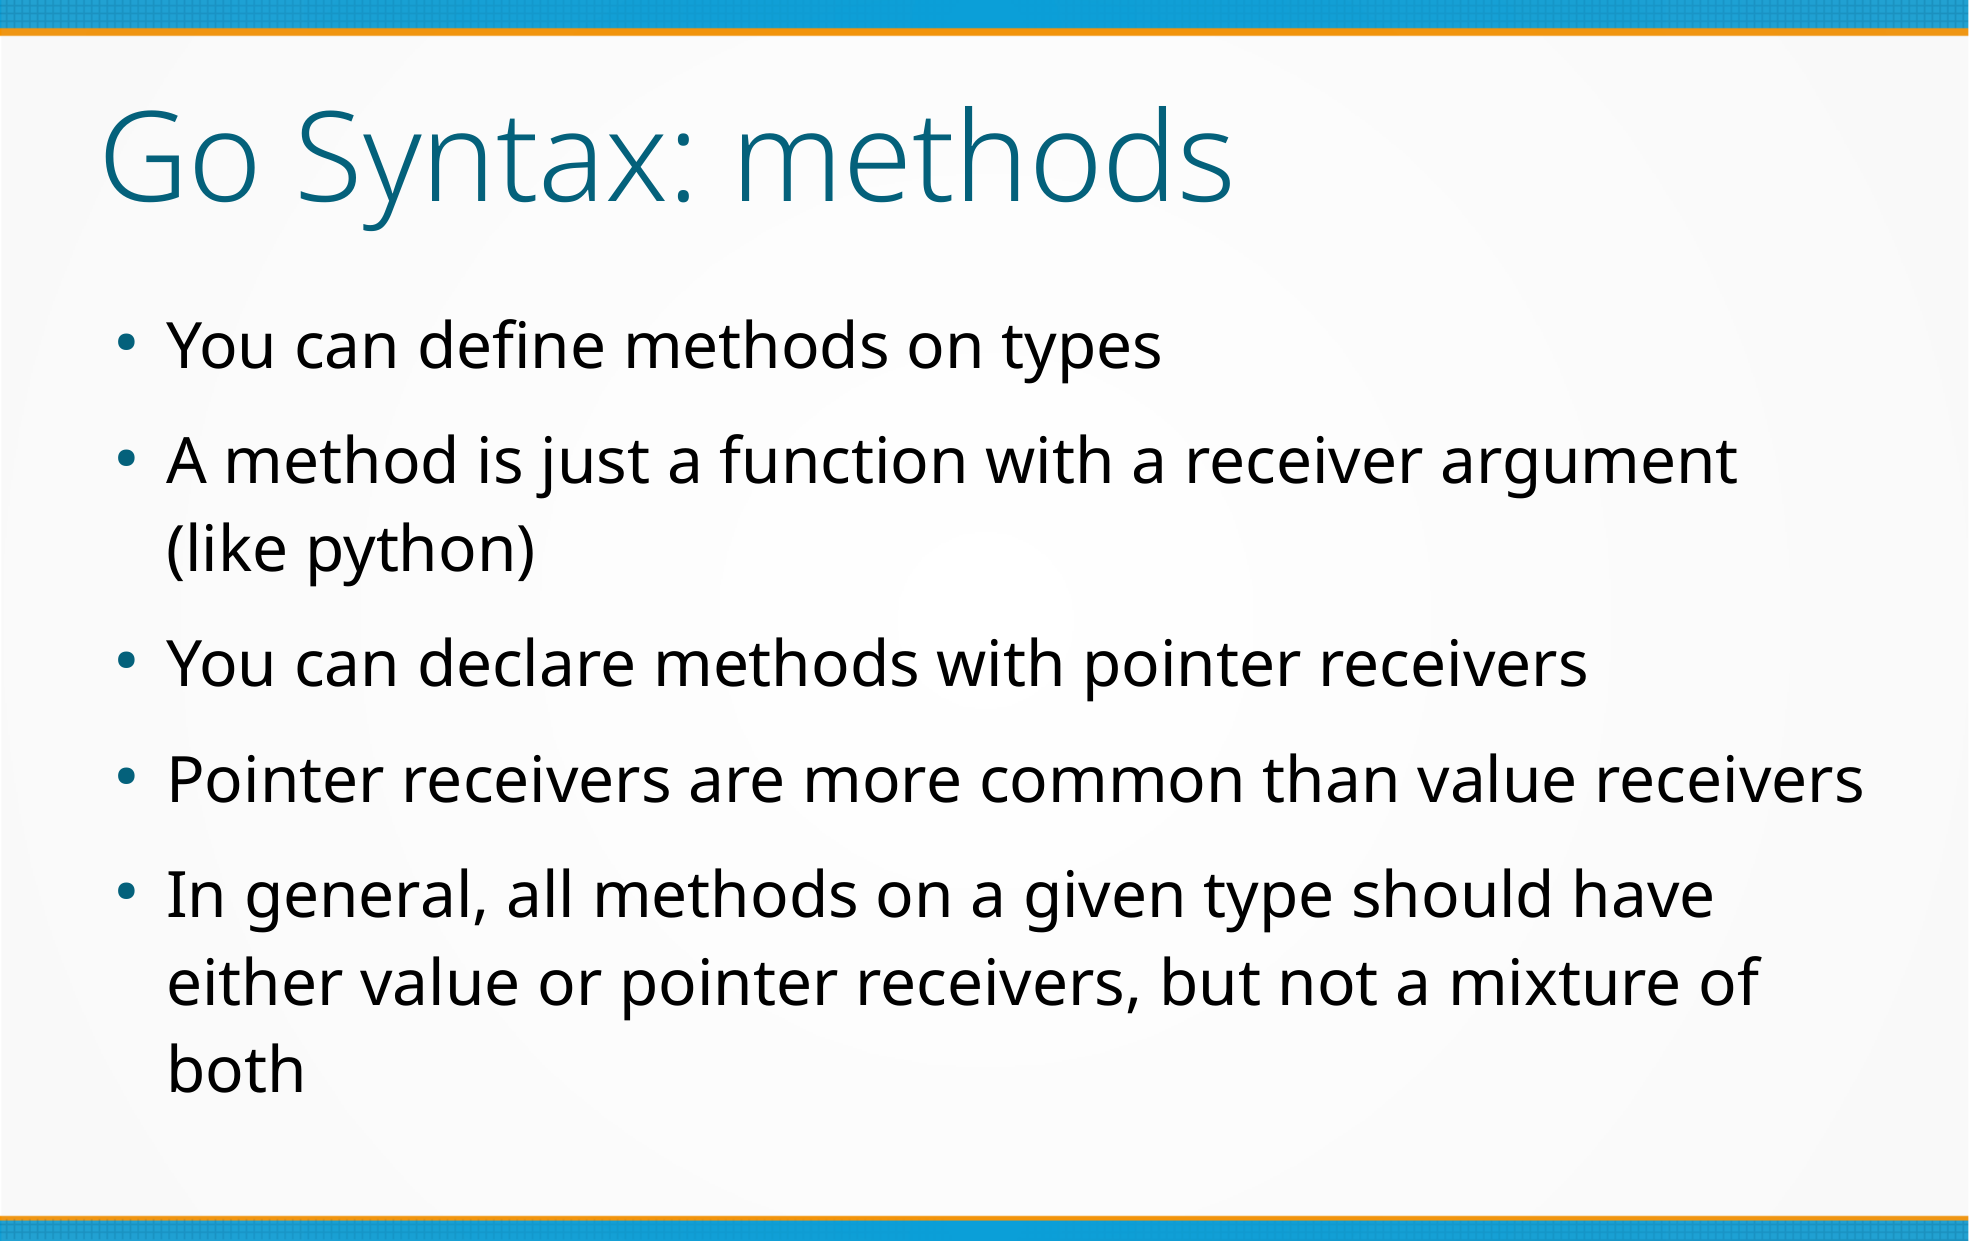

# Go Syntax: methods
You can define methods on types
A method is just a function with a receiver argument (like python)
You can declare methods with pointer receivers
Pointer receivers are more common than value receivers
In general, all methods on a given type should have either value or pointer receivers, but not a mixture of both